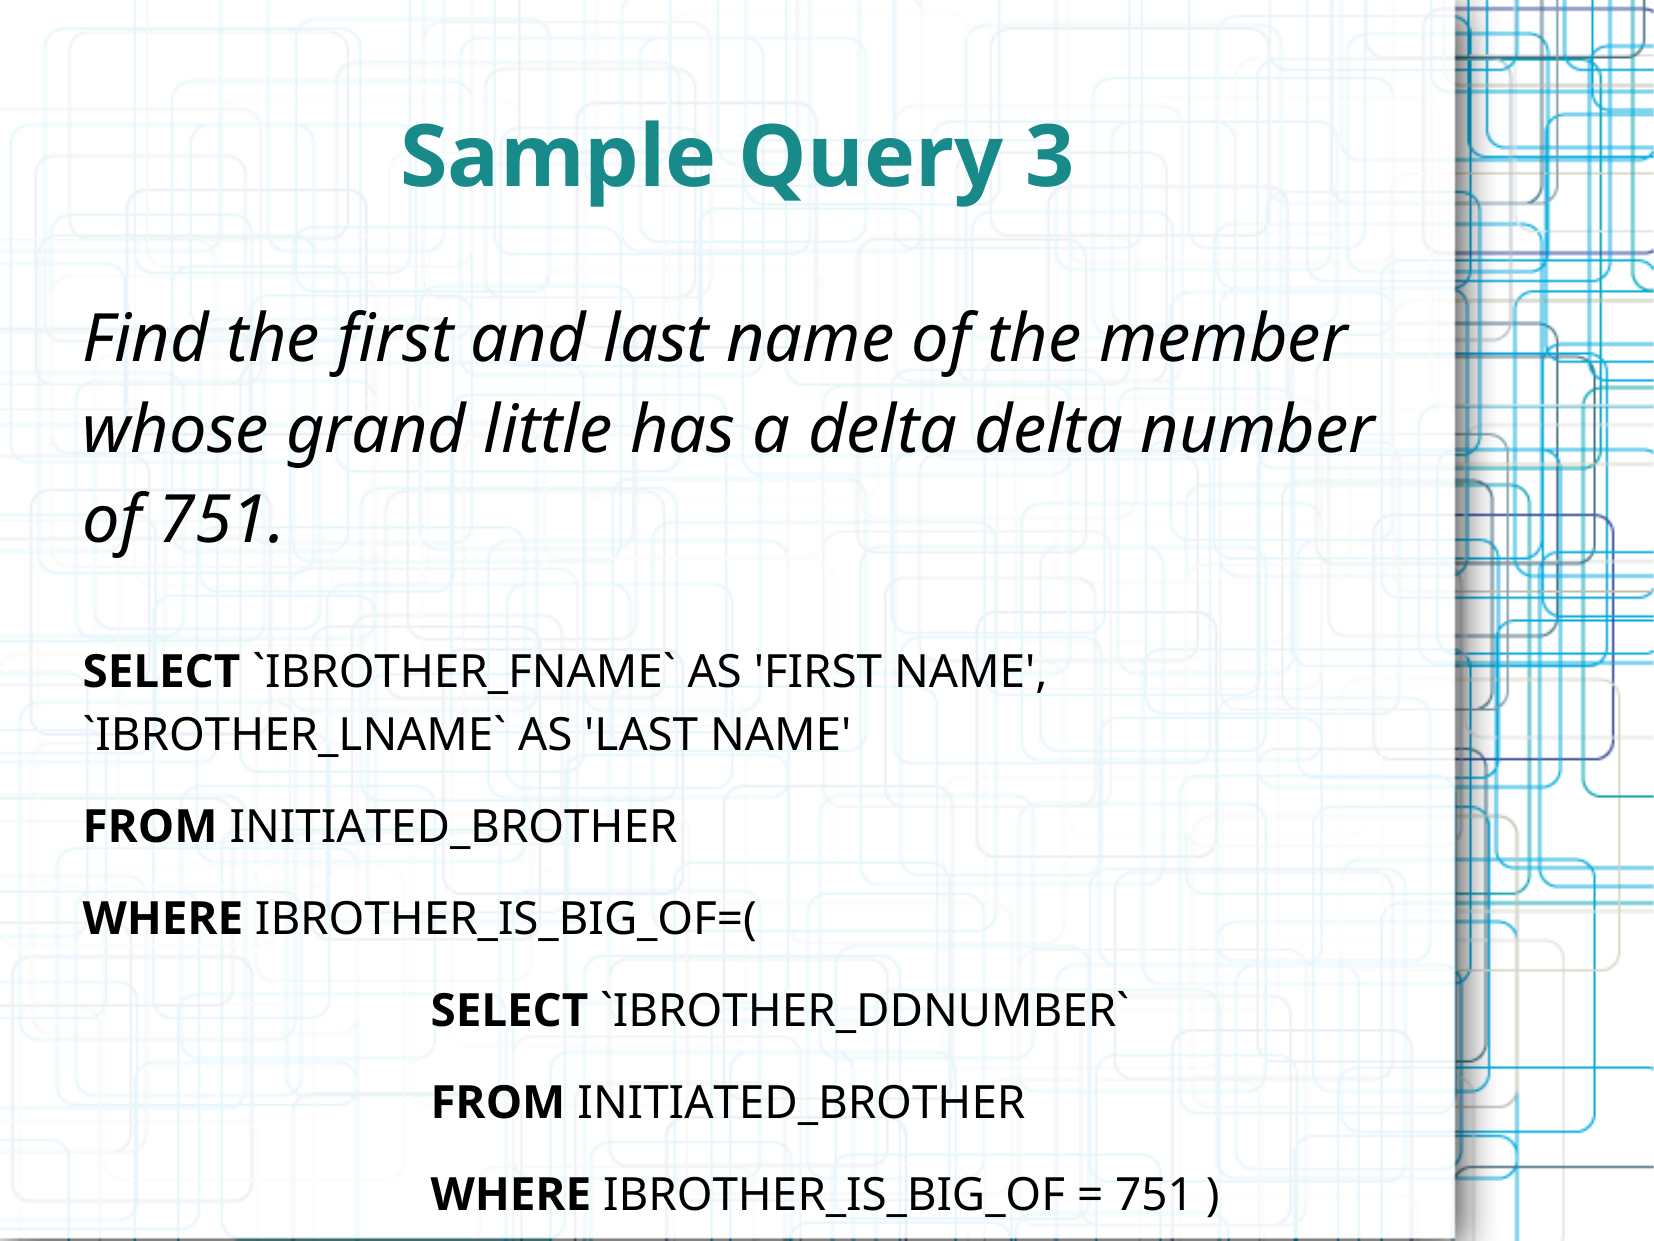

# Sample Query 3
Find the first and last name of the member whose grand little has a delta delta number of 751.
SELECT `IBROTHER_FNAME` AS 'FIRST NAME', `IBROTHER_LNAME` AS 'LAST NAME'
FROM INITIATED_BROTHER
WHERE IBROTHER_IS_BIG_OF=(
 SELECT `IBROTHER_DDNUMBER`
 FROM INITIATED_BROTHER
 WHERE IBROTHER_IS_BIG_OF = 751 )